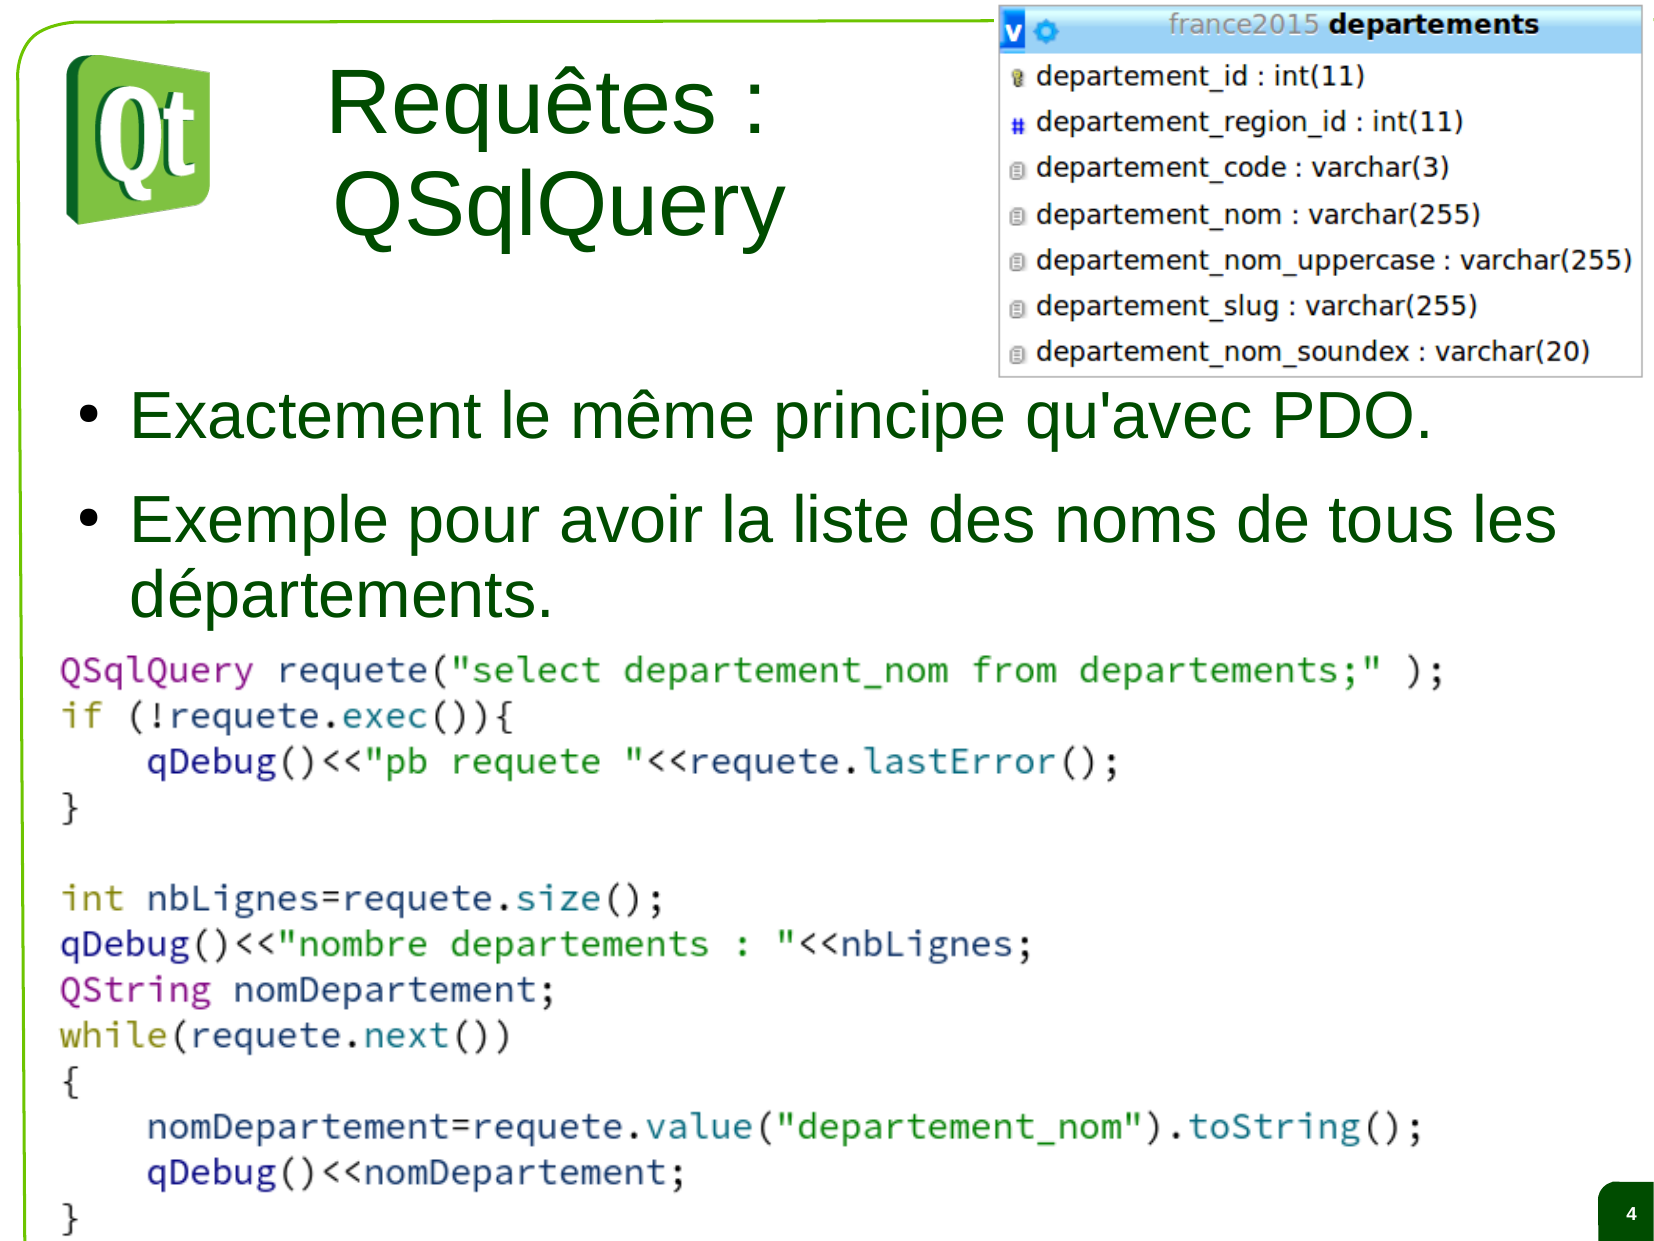

# Requêtes : QSqlQuery
Exactement le même principe qu'avec PDO.
Exemple pour avoir la liste des noms de tous les départements.